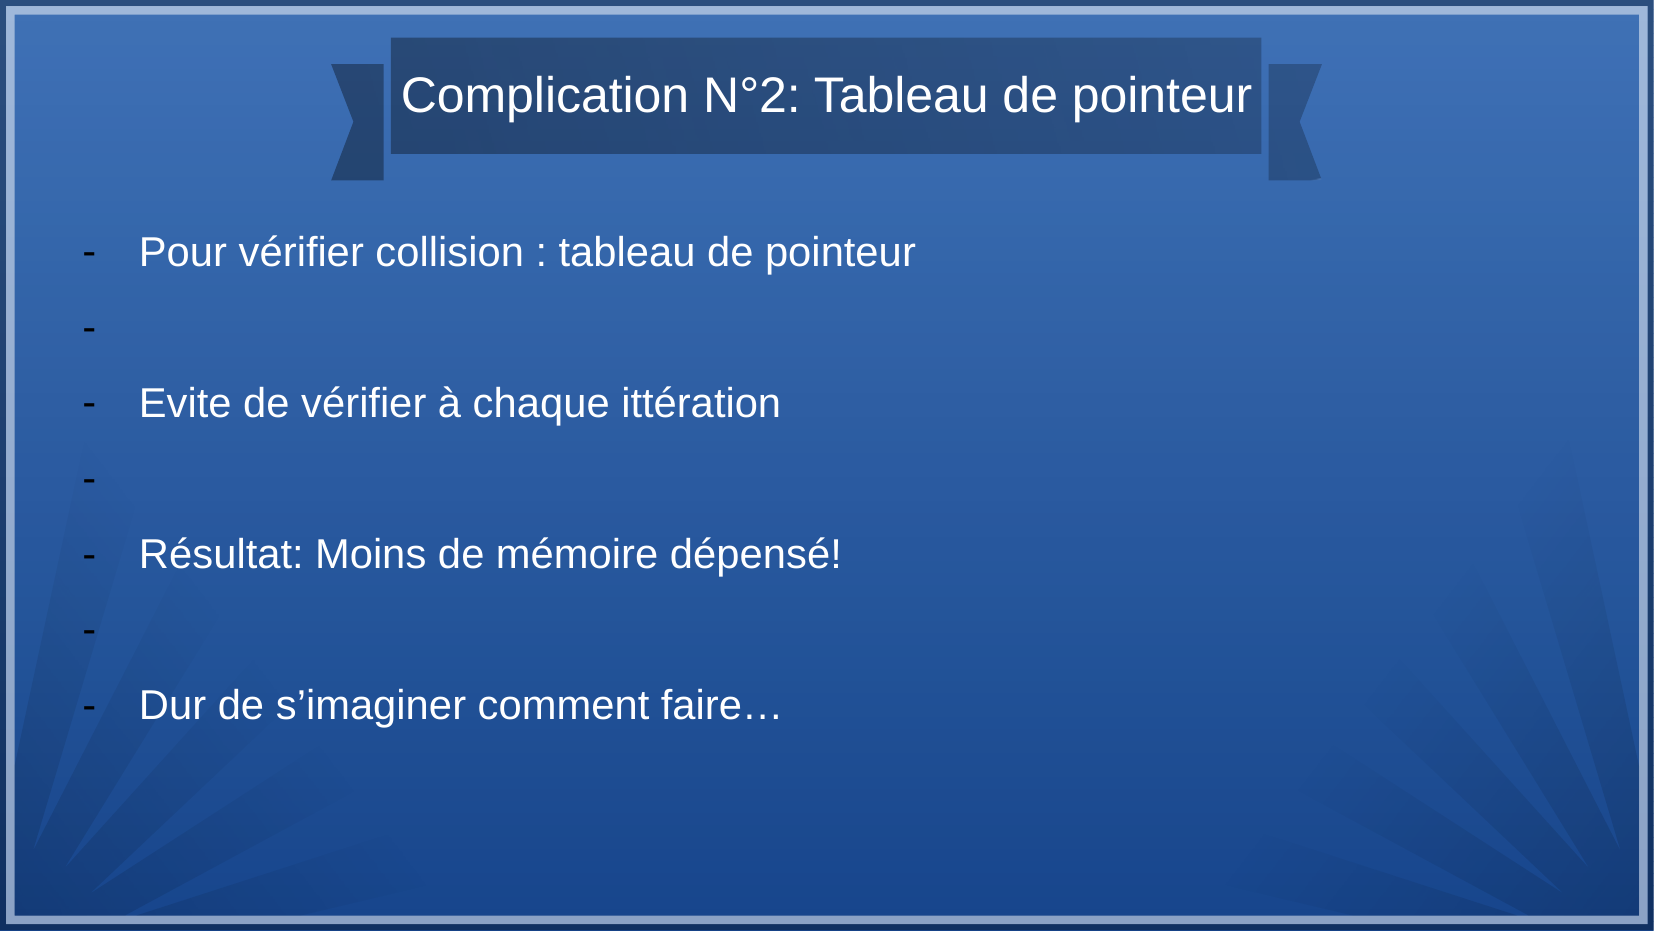

# Complication N°2: Tableau de pointeur
Pour vérifier collision : tableau de pointeur
Evite de vérifier à chaque ittération
Résultat: Moins de mémoire dépensé!
Dur de s’imaginer comment faire…